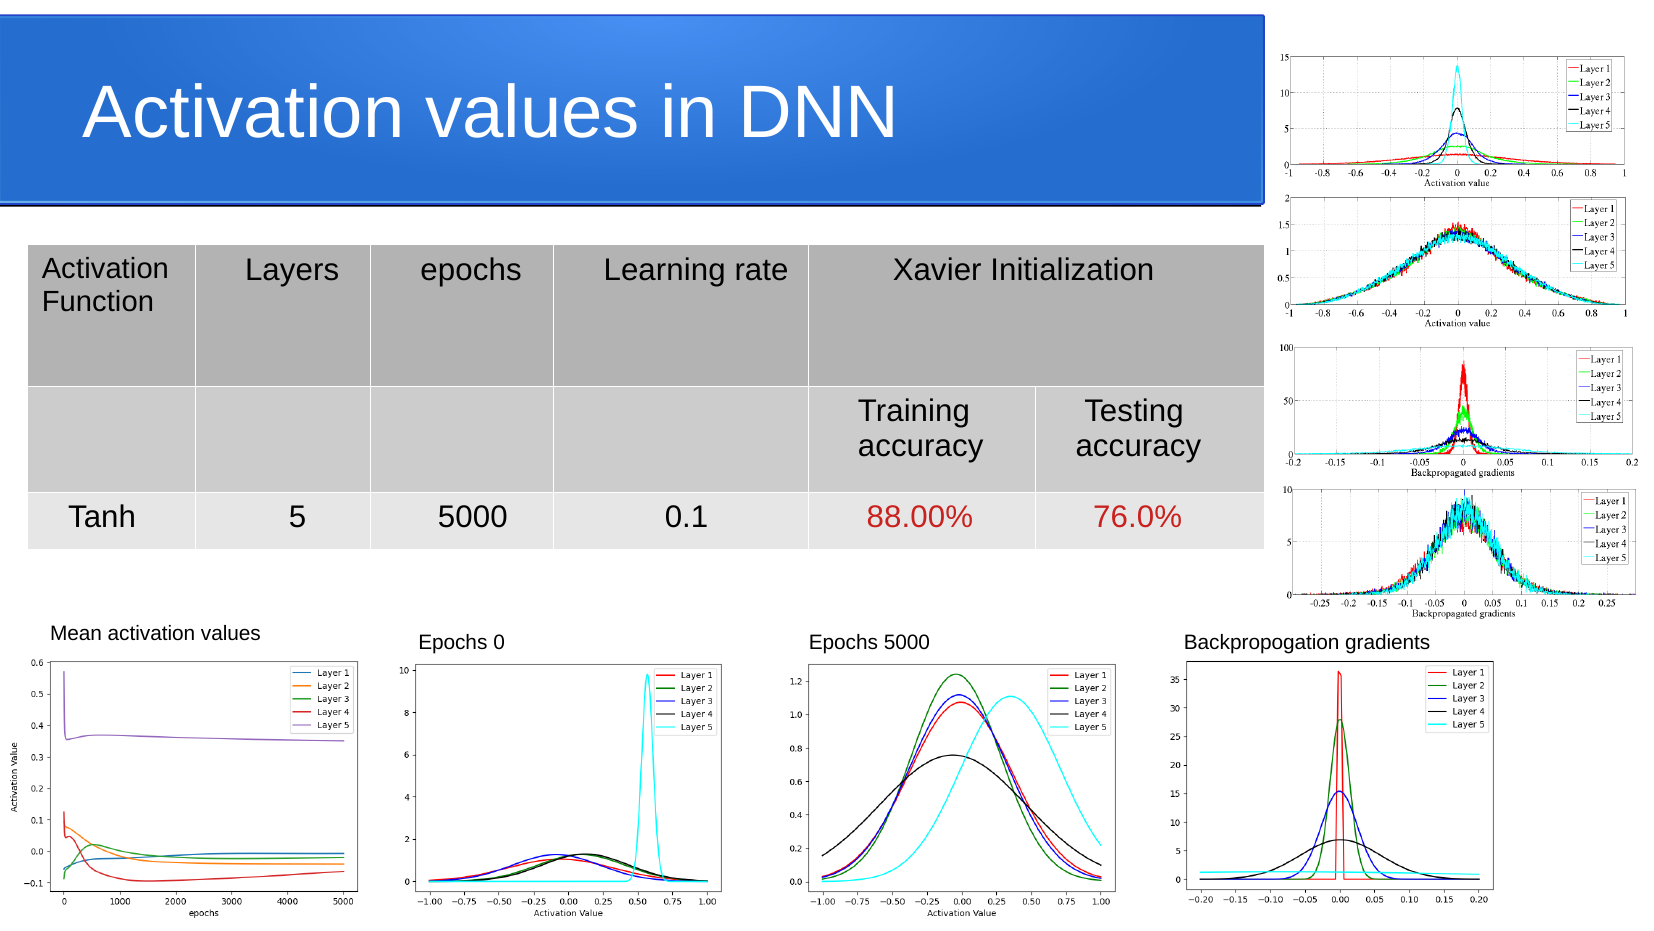

# Activation values in DNN
| Activation Function | Layers | epochs | Learning rate | Xavier Initialization | |
| --- | --- | --- | --- | --- | --- |
| | | | | Training accuracy | Testing accuracy |
| Tanh | 5 | 5000 | 0.1 | 88.00% | 76.0% |
Mean activation values
Epochs 0
Epochs 5000
Backpropogation gradients